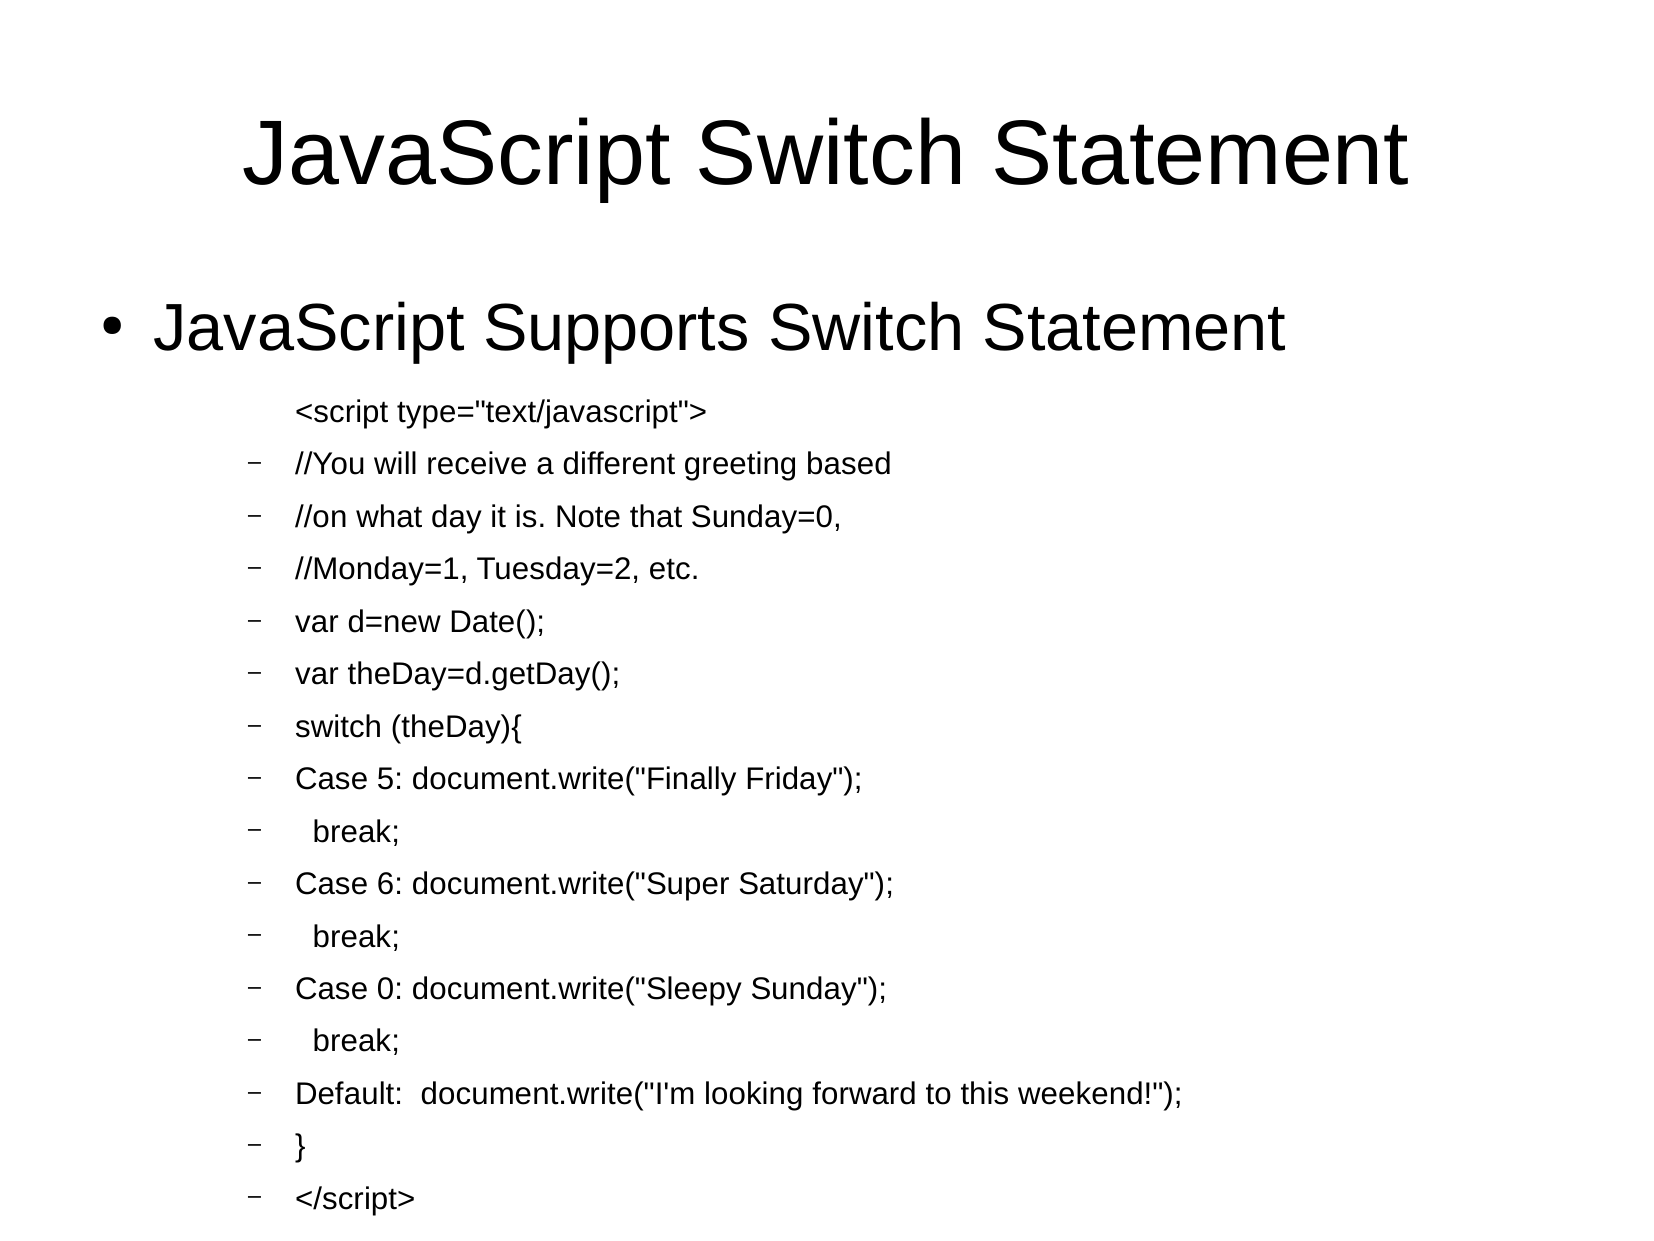

# JavaScript Switch Statement
JavaScript Supports Switch Statement
<script type="text/javascript">
//You will receive a different greeting based
//on what day it is. Note that Sunday=0,
//Monday=1, Tuesday=2, etc.
var d=new Date();
var theDay=d.getDay();
switch (theDay){
Case 5: document.write("Finally Friday");
 break;
Case 6: document.write("Super Saturday");
 break;
Case 0: document.write("Sleepy Sunday");
 break;
Default: document.write("I'm looking forward to this weekend!");
}
</script>